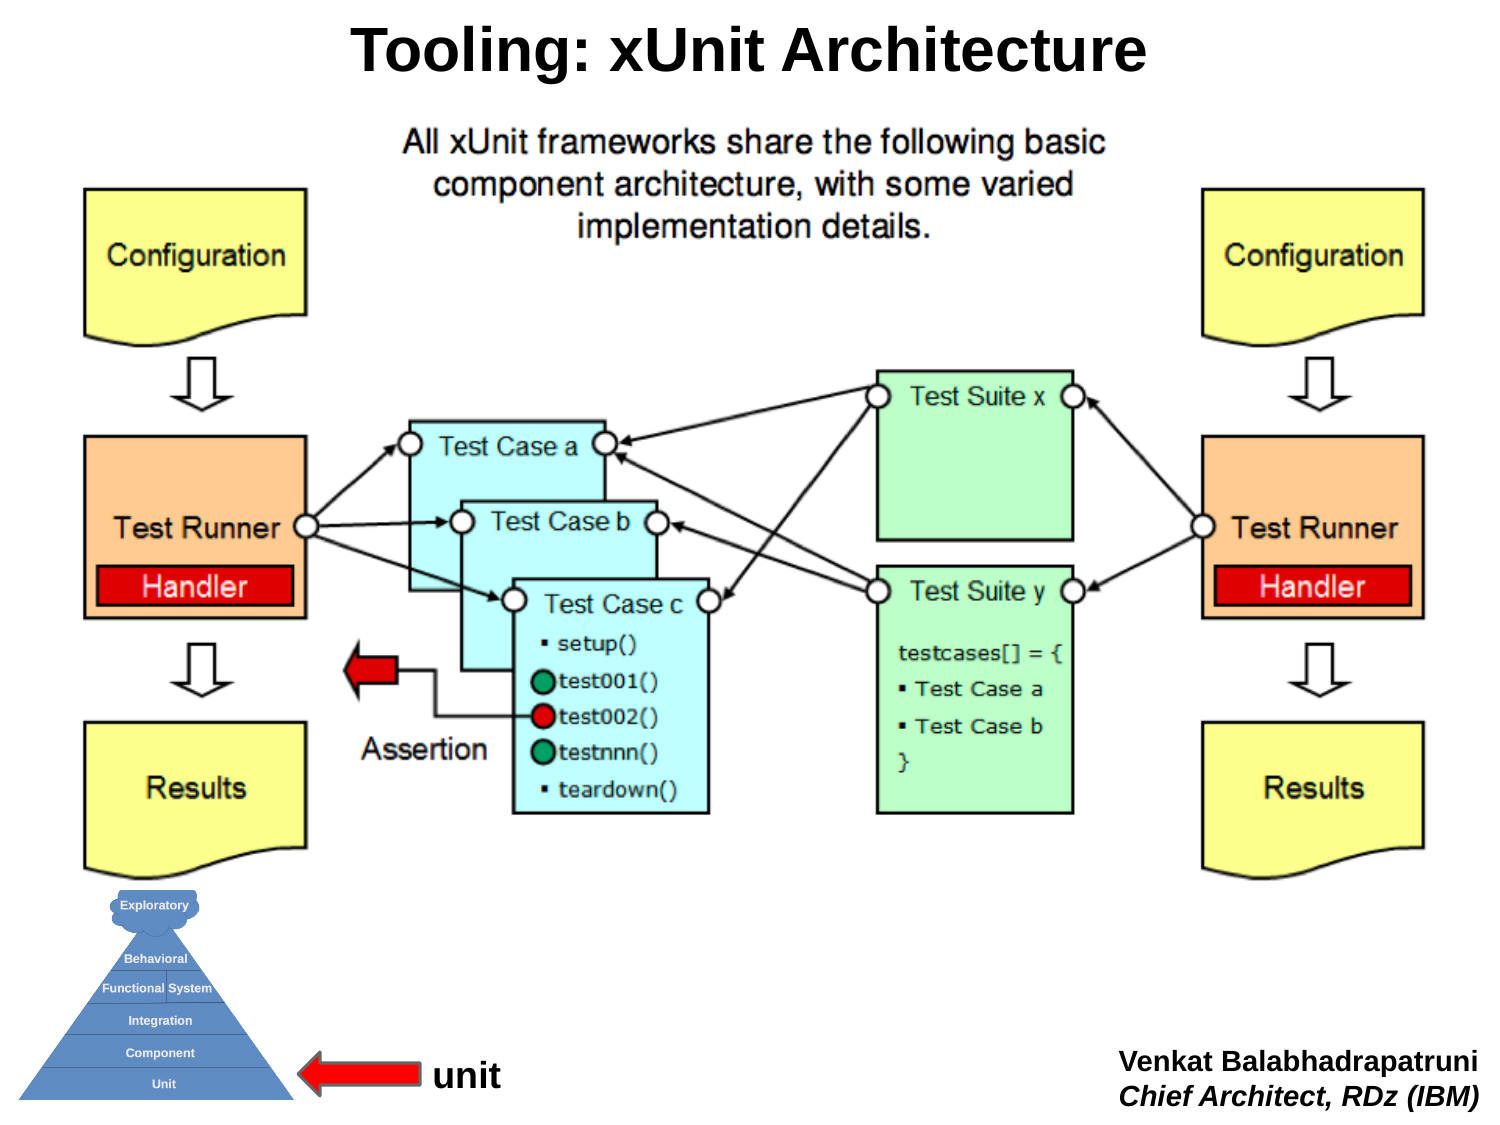

Tooling: xUnit Architecture
Venkat Balabhadrapatruni
Chief Architect, RDz (IBM)
unit